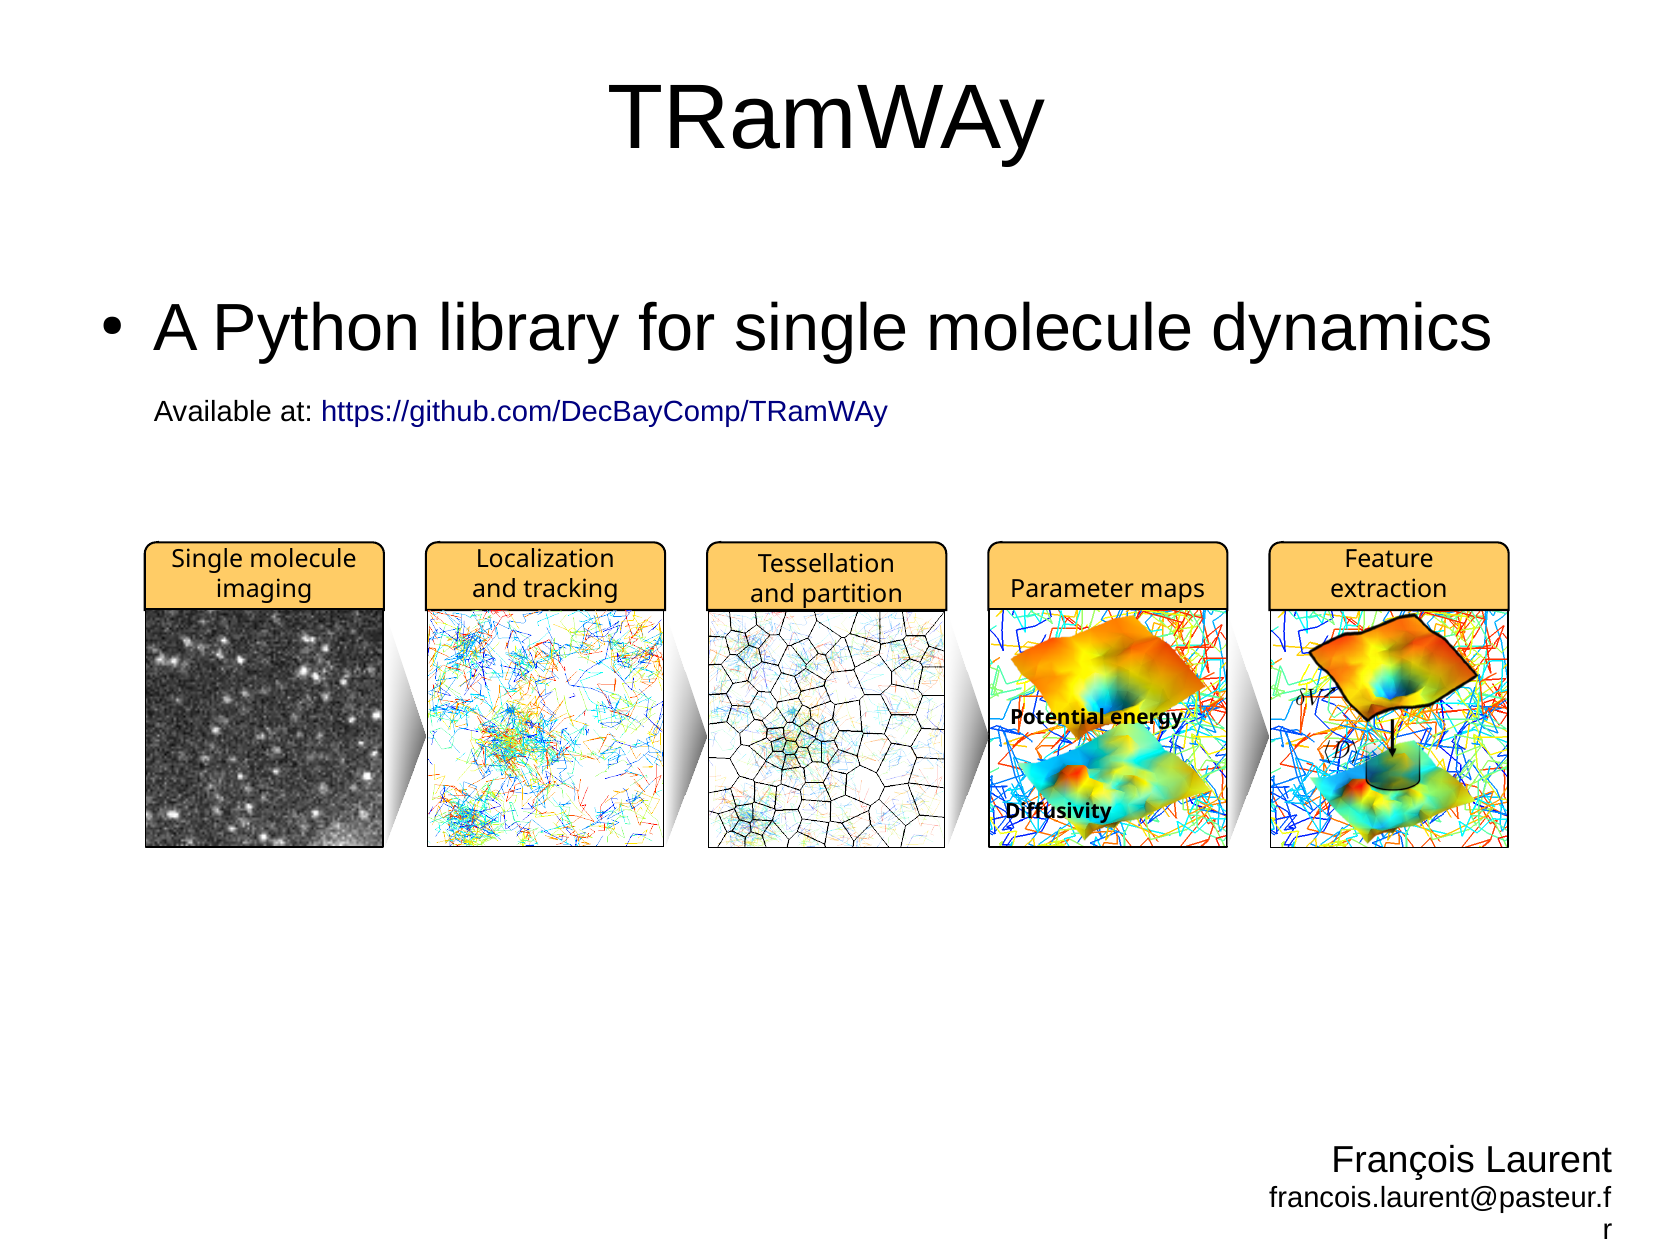

# TRamWAy
A Python library for single molecule dynamics
Available at: https://github.com/DecBayComp/TRamWAy
Single molecule imaging
Localization
and tracking
Tessellation
and partition
Parameter maps
Potential energy
Diffusivity
Feature extraction
François Laurent
francois.laurent@pasteur.fr